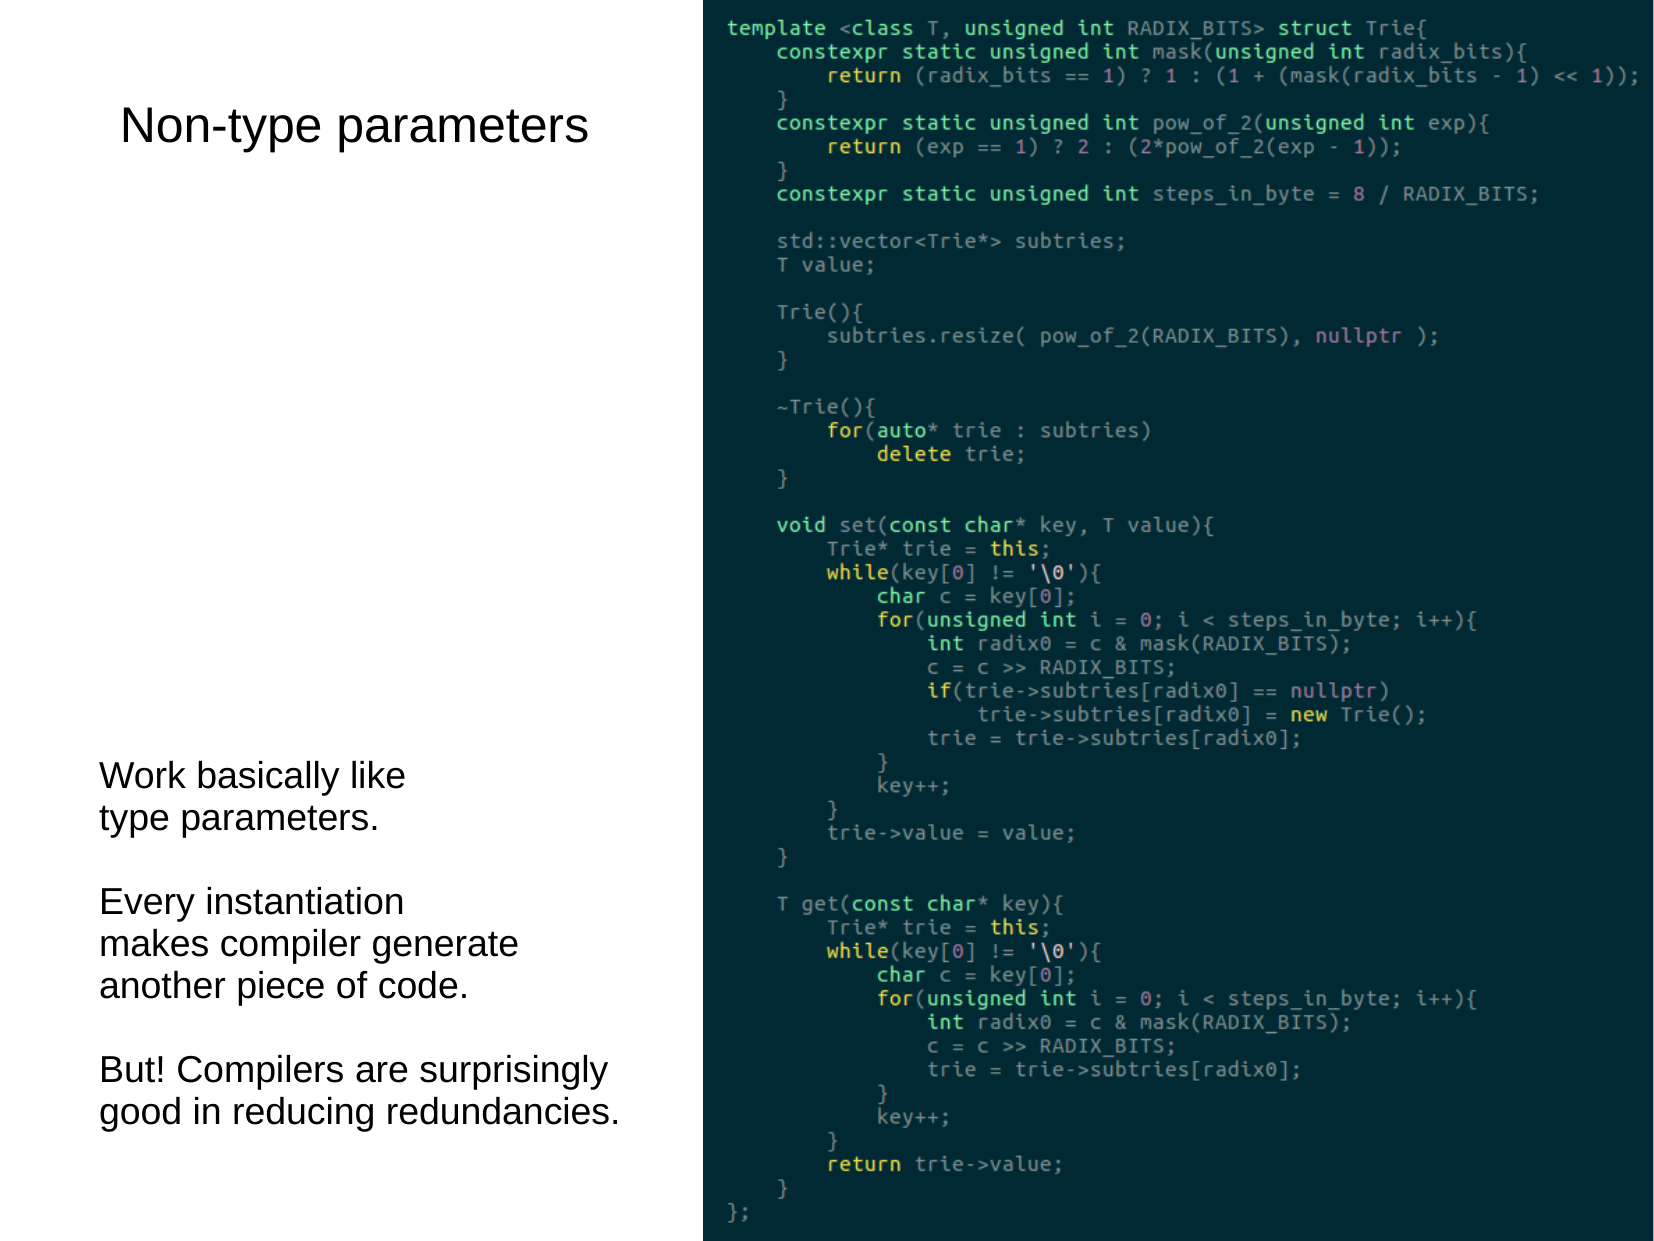

Non-type parameters
Work basically like
type parameters.
Every instantiation
makes compiler generate
another piece of code.
But! Compilers are surprisingly
good in reducing redundancies.